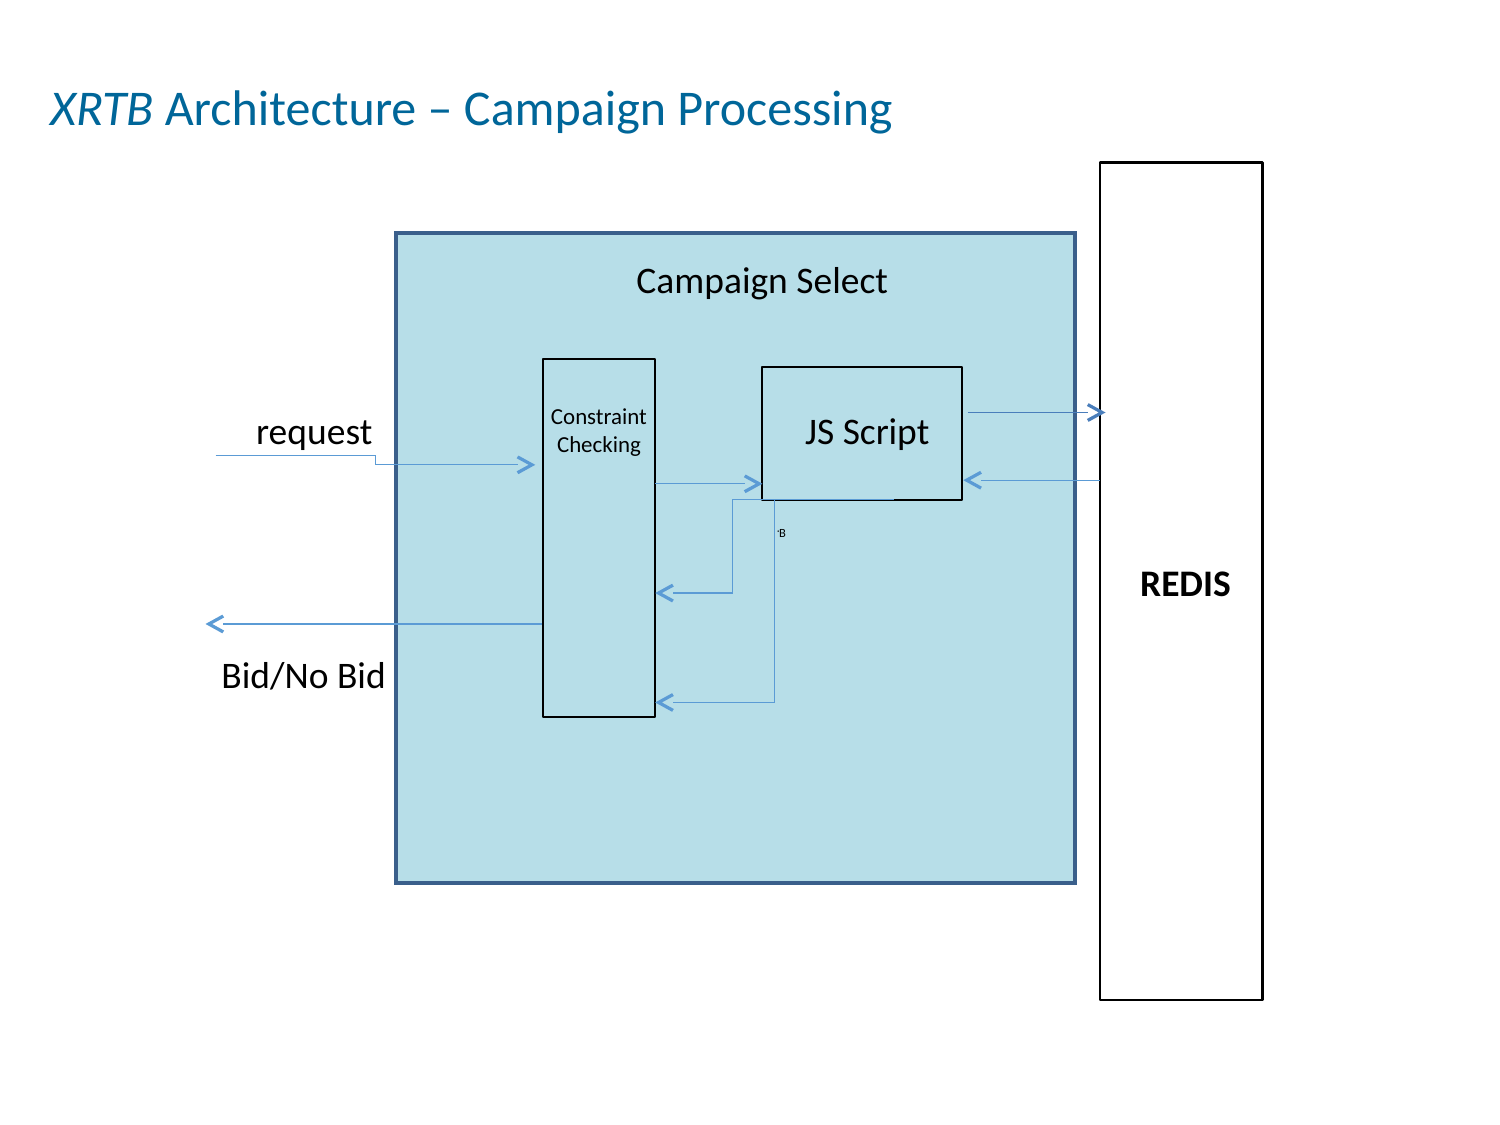

XRTB Architecture – Campaign Processing
 REDIS
Campaign Select
B
Constraint
Checking
request
JS Script
Bid/No Bid